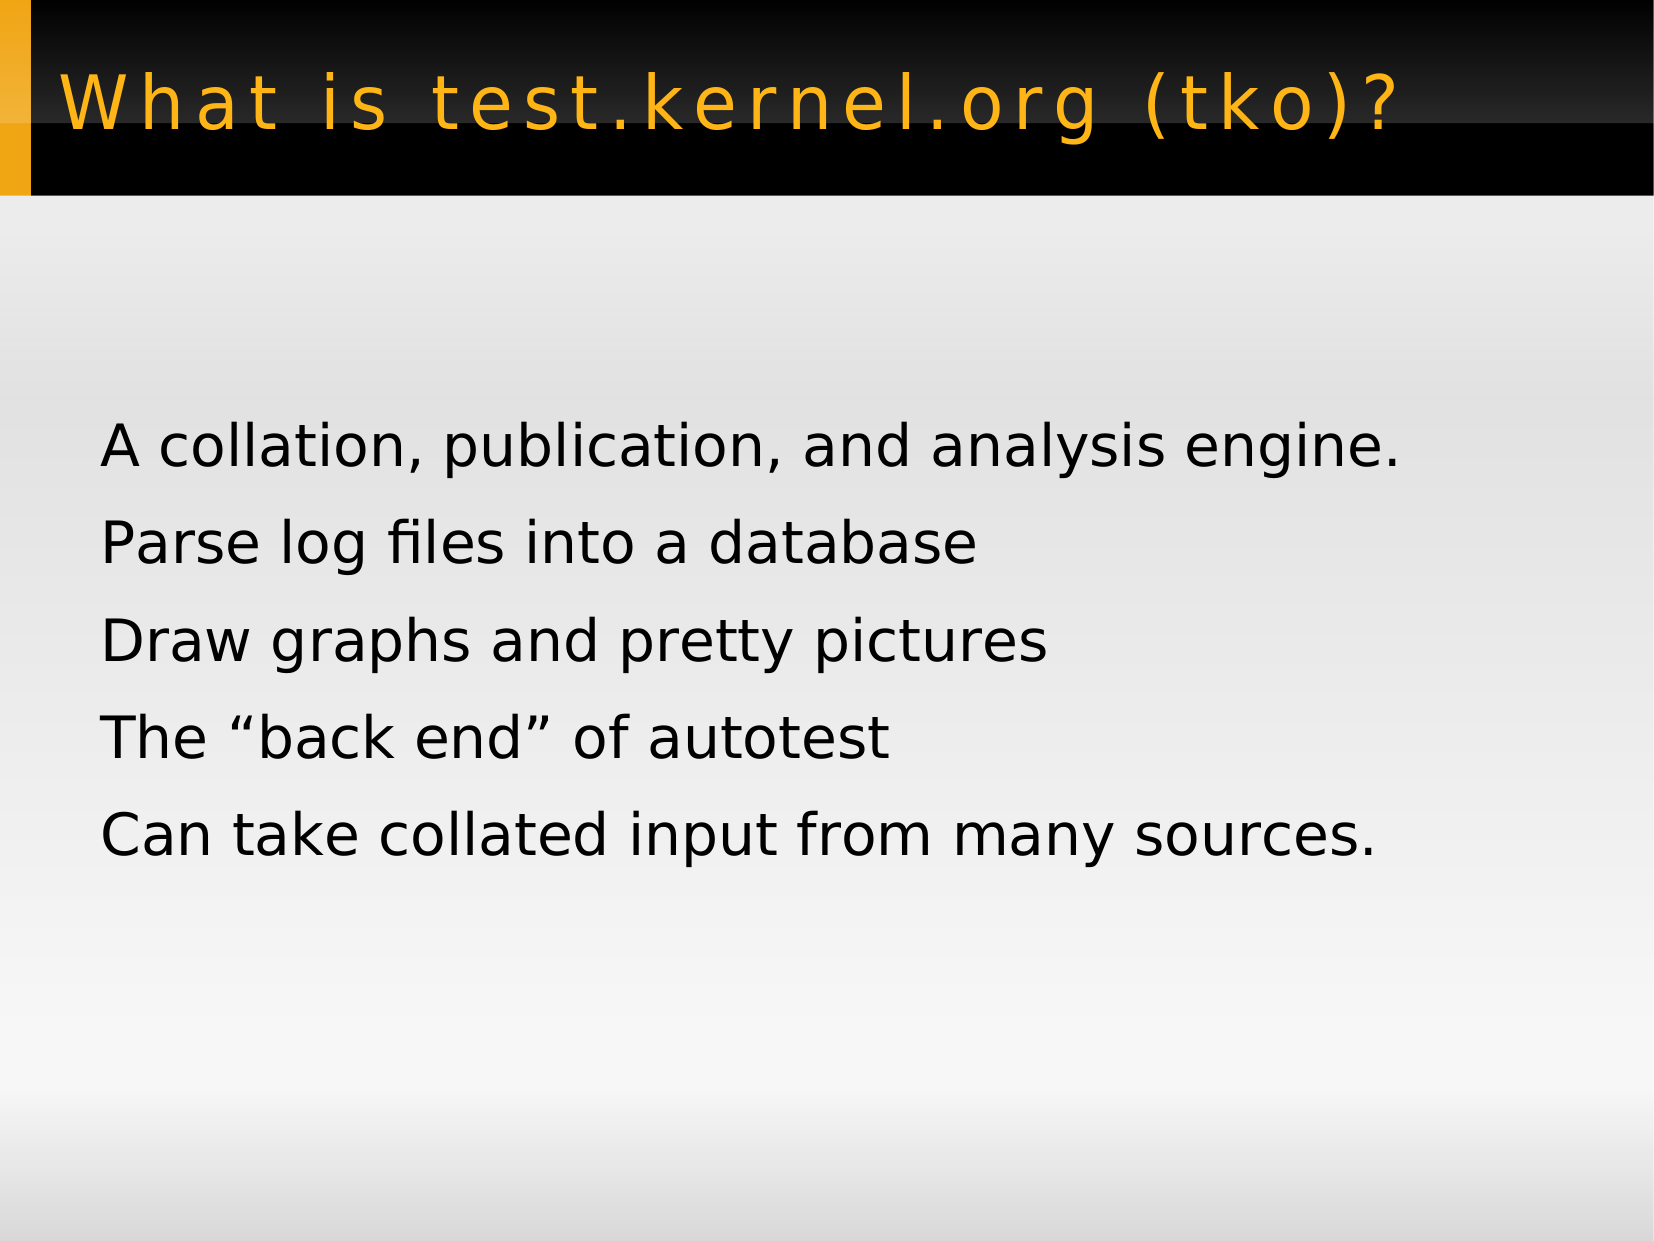

# What is test.kernel.org (tko)?
A collation, publication, and analysis engine.
Parse log files into a database
Draw graphs and pretty pictures
The “back end” of autotest
Can take collated input from many sources.